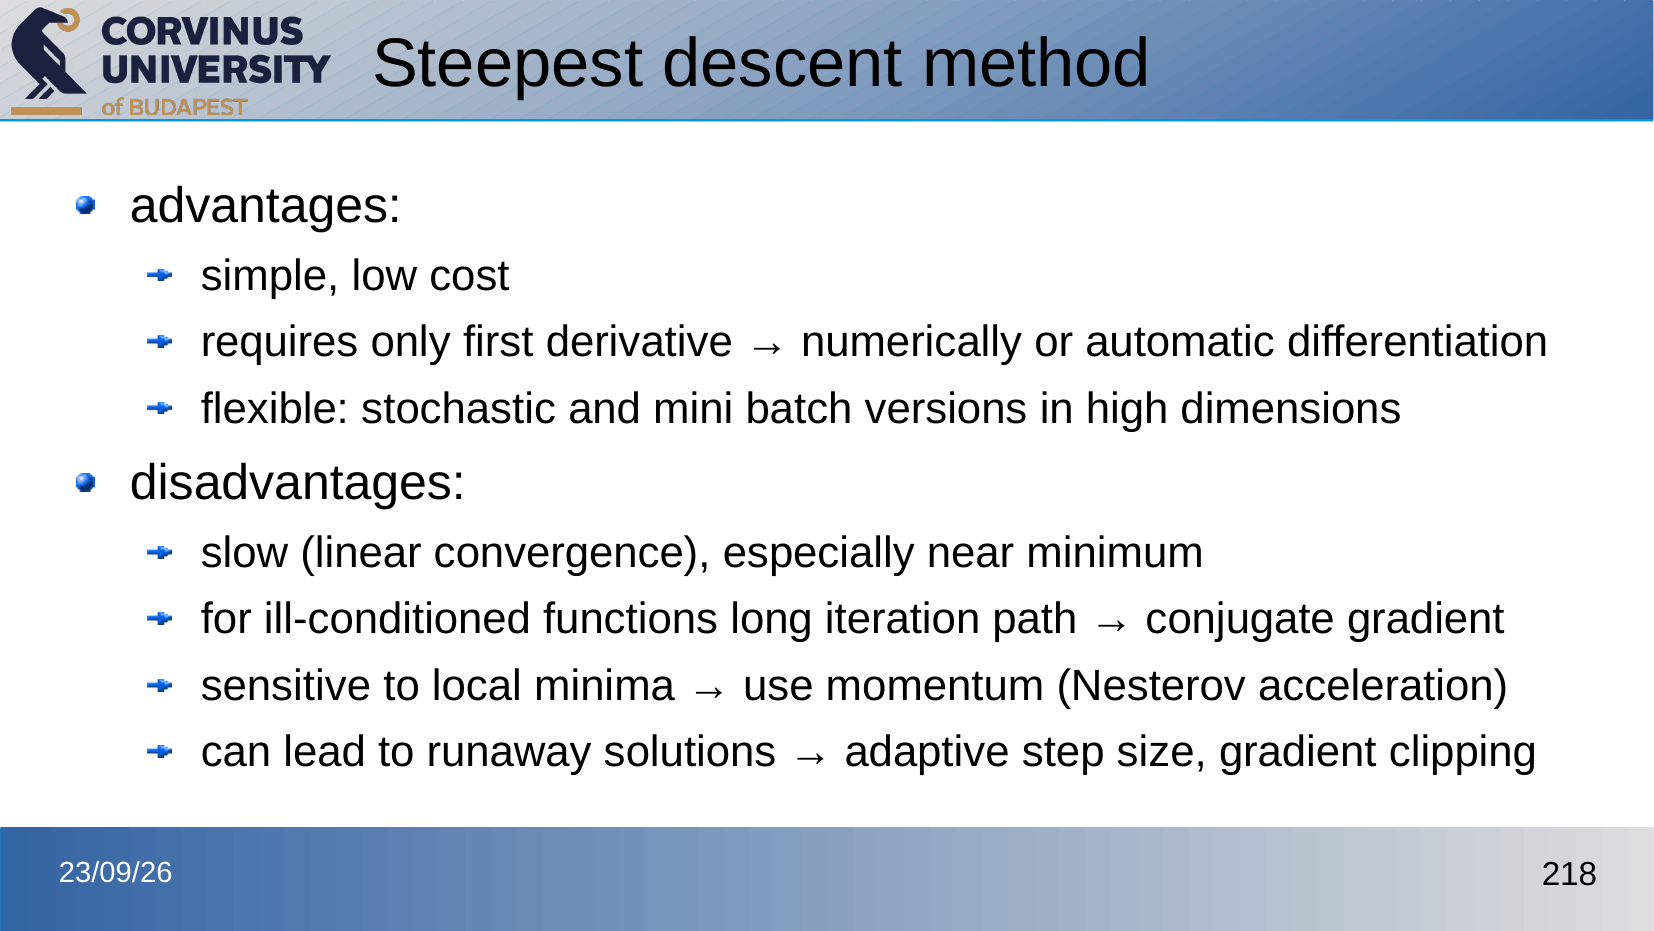

# Steepest descent method
advantages:
simple, low cost
requires only first derivative → numerically or automatic differentiation
flexible: stochastic and mini batch versions in high dimensions
disadvantages:
slow (linear convergence), especially near minimum
for ill-conditioned functions long iteration path → conjugate gradient
sensitive to local minima → use momentum (Nesterov acceleration)
can lead to runaway solutions → adaptive step size, gradient clipping